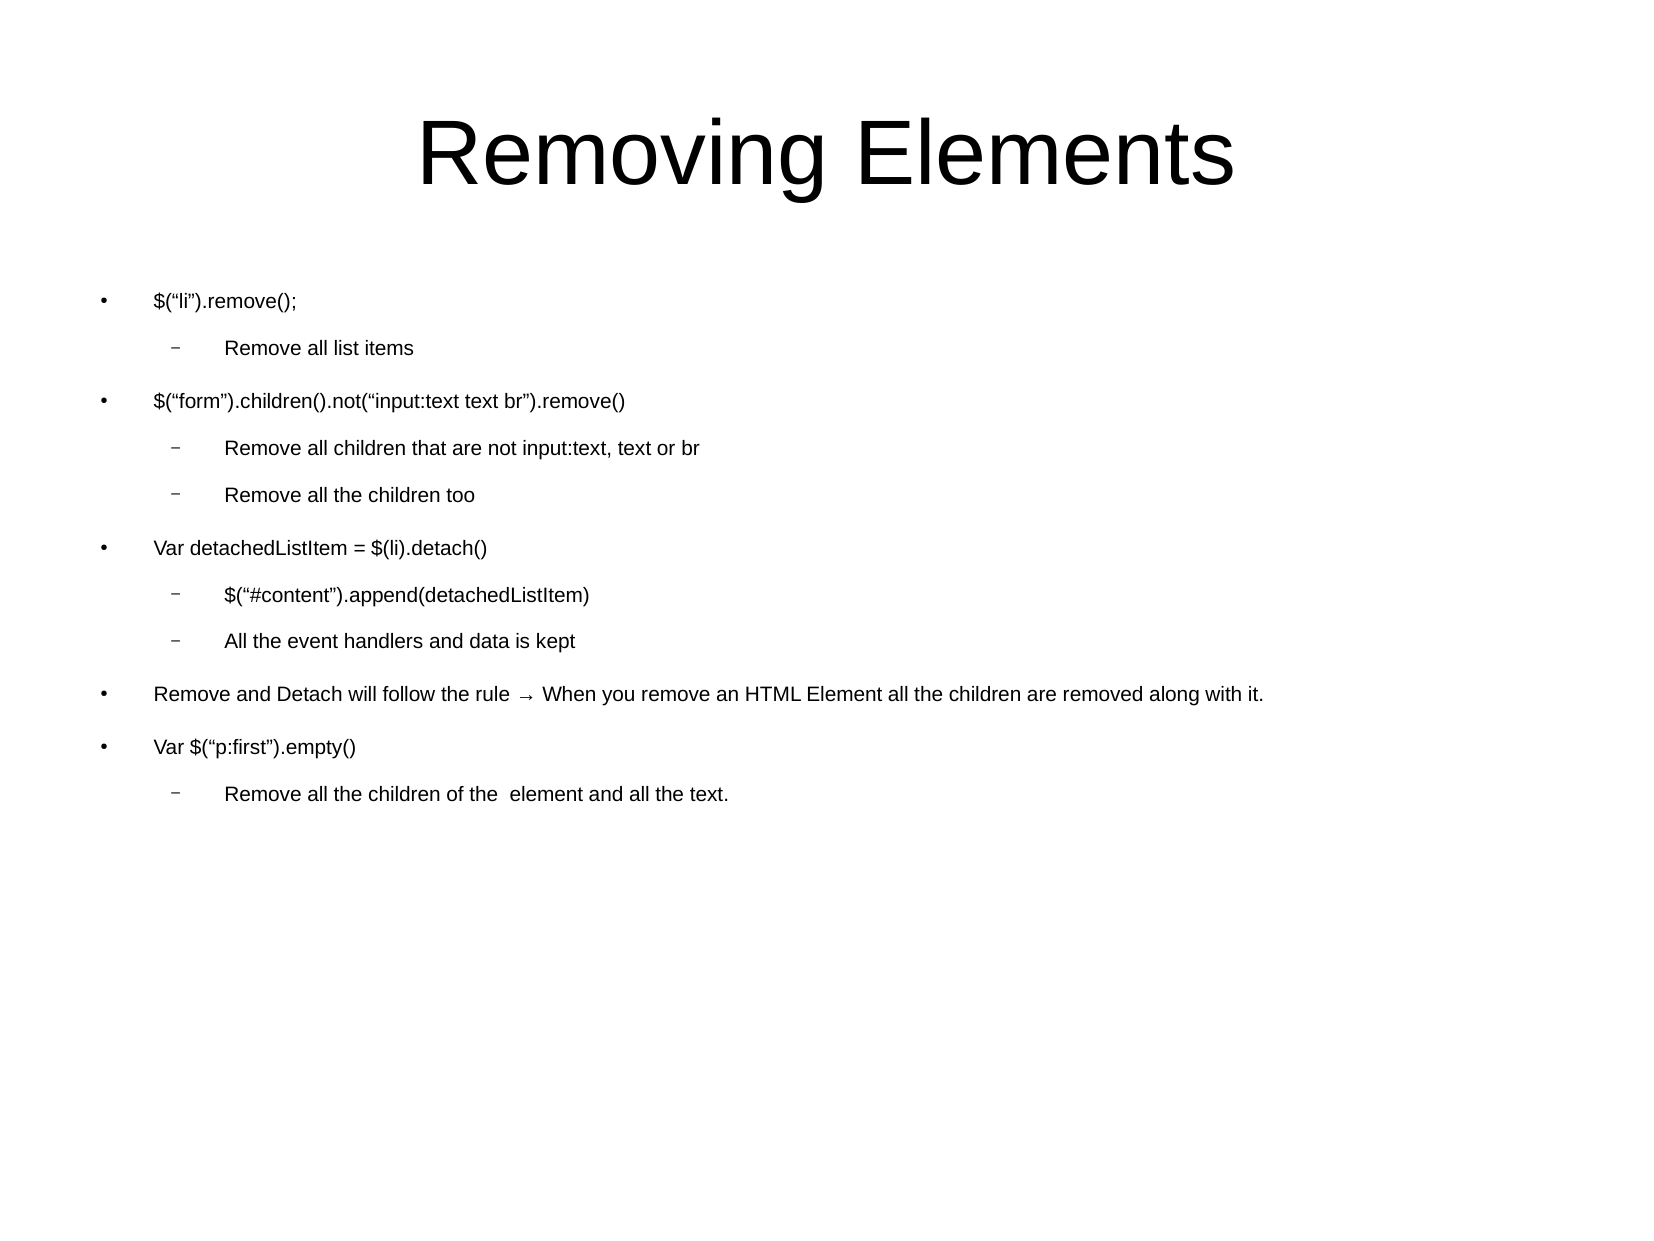

# Removing Elements
$(“li”).remove();
Remove all list items
$(“form”).children().not(“input:text text br”).remove()
Remove all children that are not input:text, text or br
Remove all the children too
Var detachedListItem = $(li).detach()
$(“#content”).append(detachedListItem)
All the event handlers and data is kept
Remove and Detach will follow the rule → When you remove an HTML Element all the children are removed along with it.
Var $(“p:first”).empty()
Remove all the children of the element and all the text.